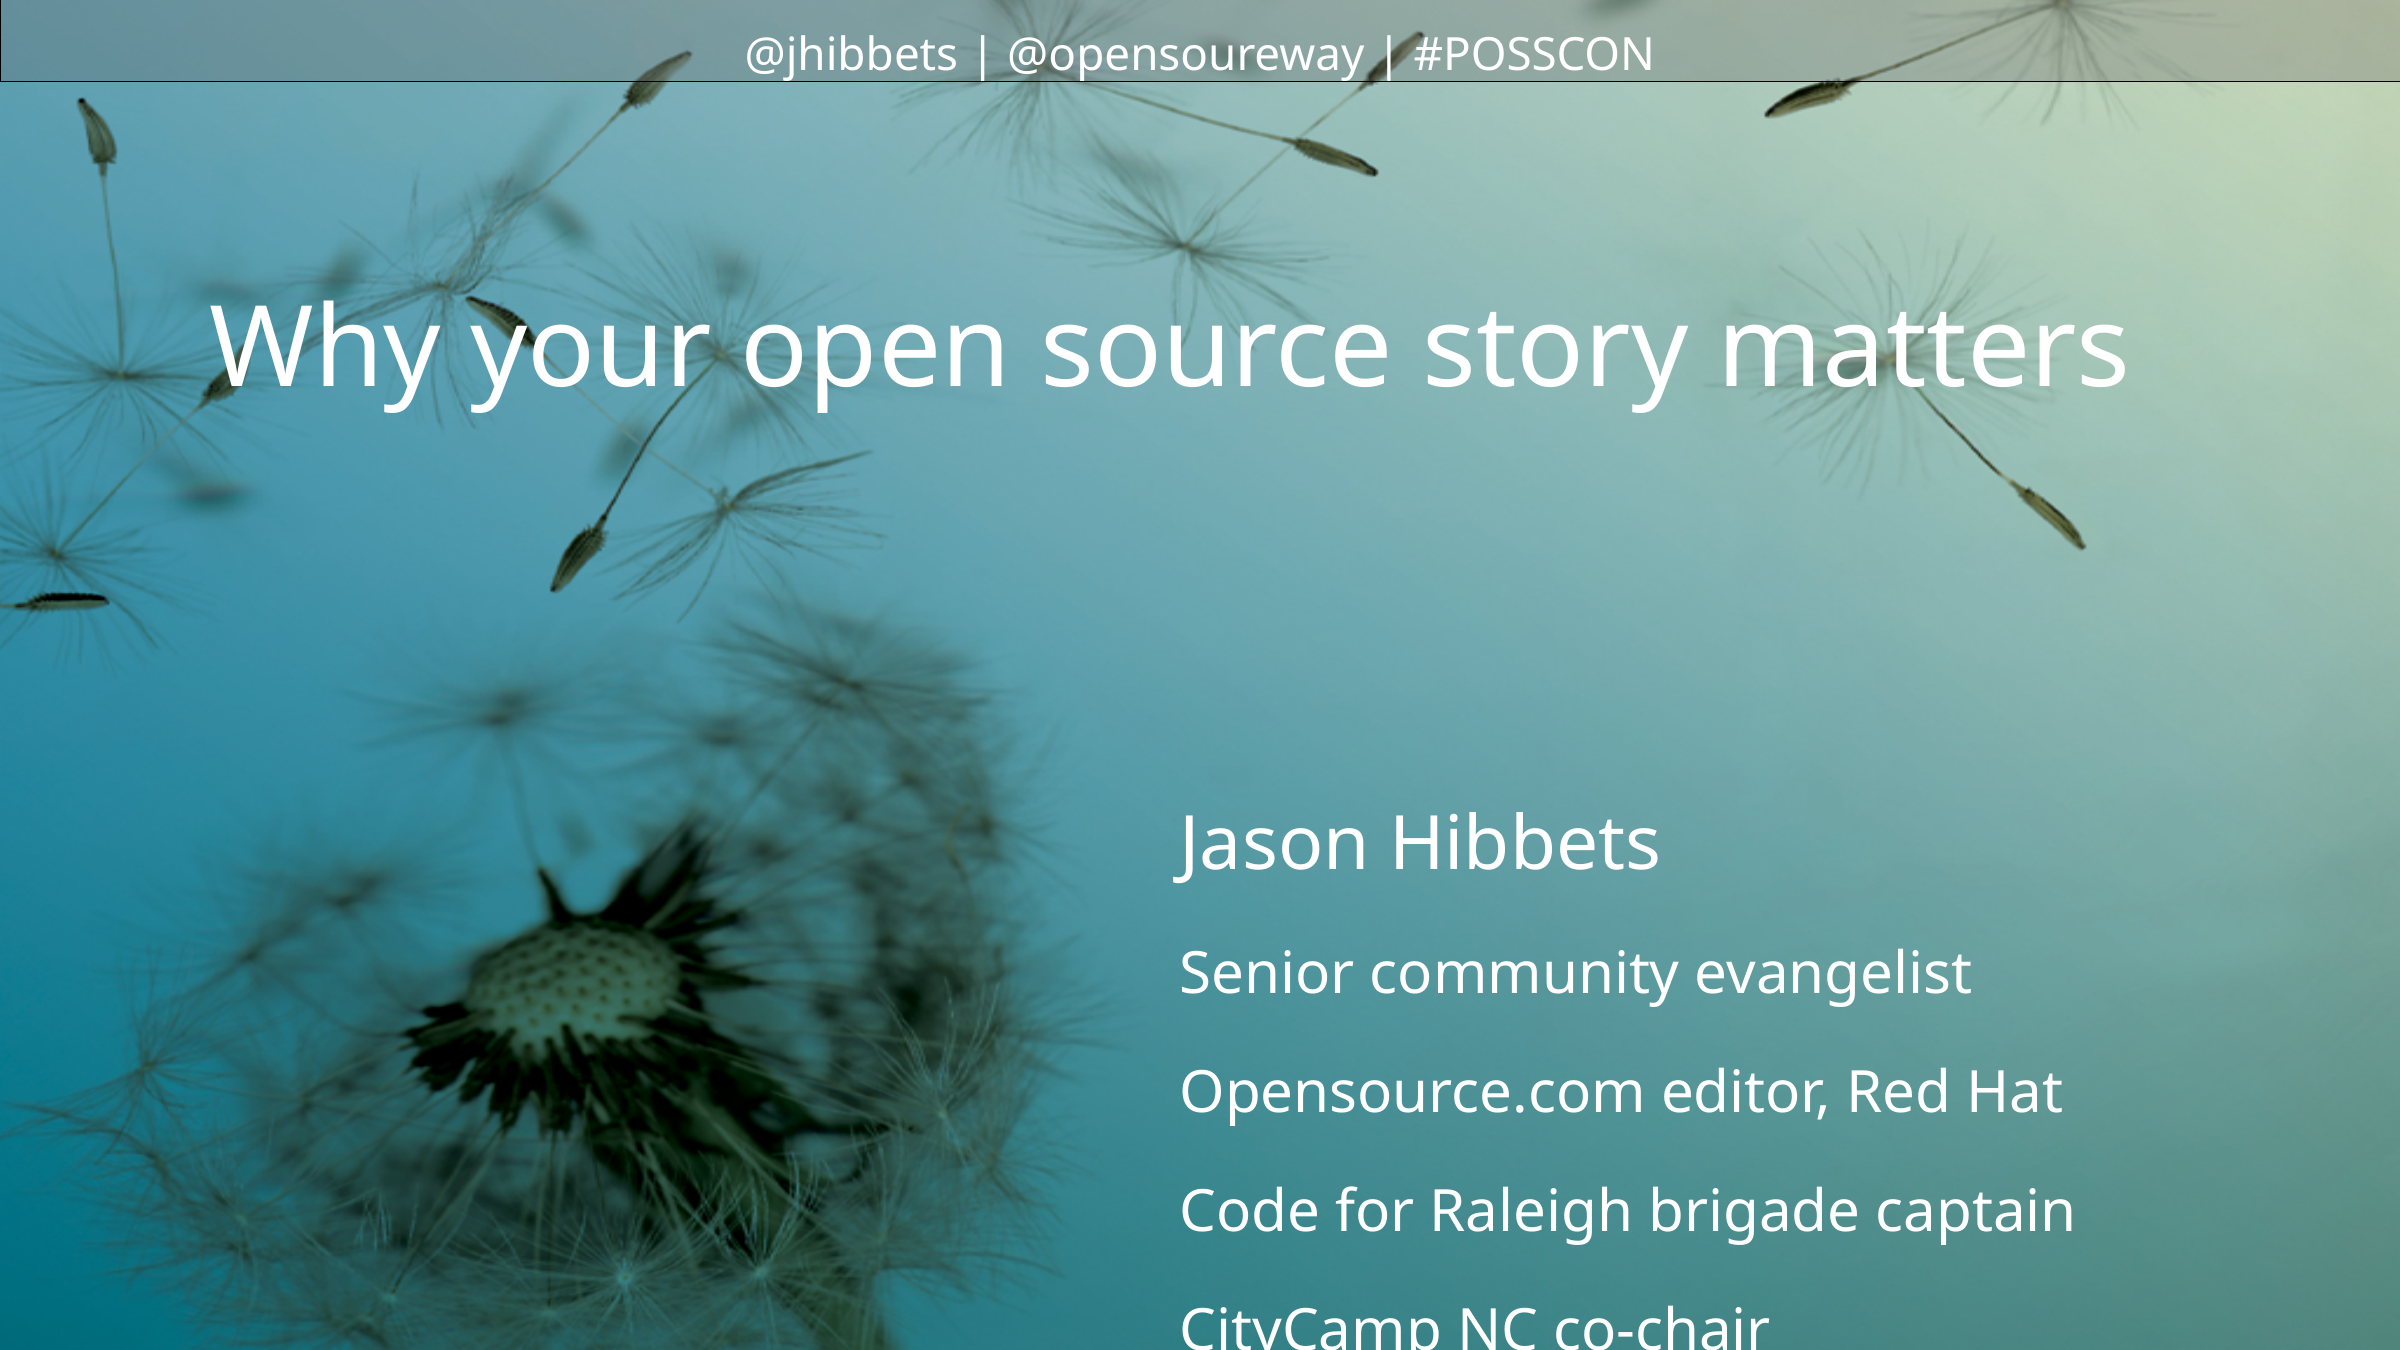

Why your open source story matters
Jason Hibbets
Senior community evangelist
Opensource.com editor, Red Hat
Code for Raleigh brigade captain
CityCamp NC co-chair
April 14, 2015 | POSSCON